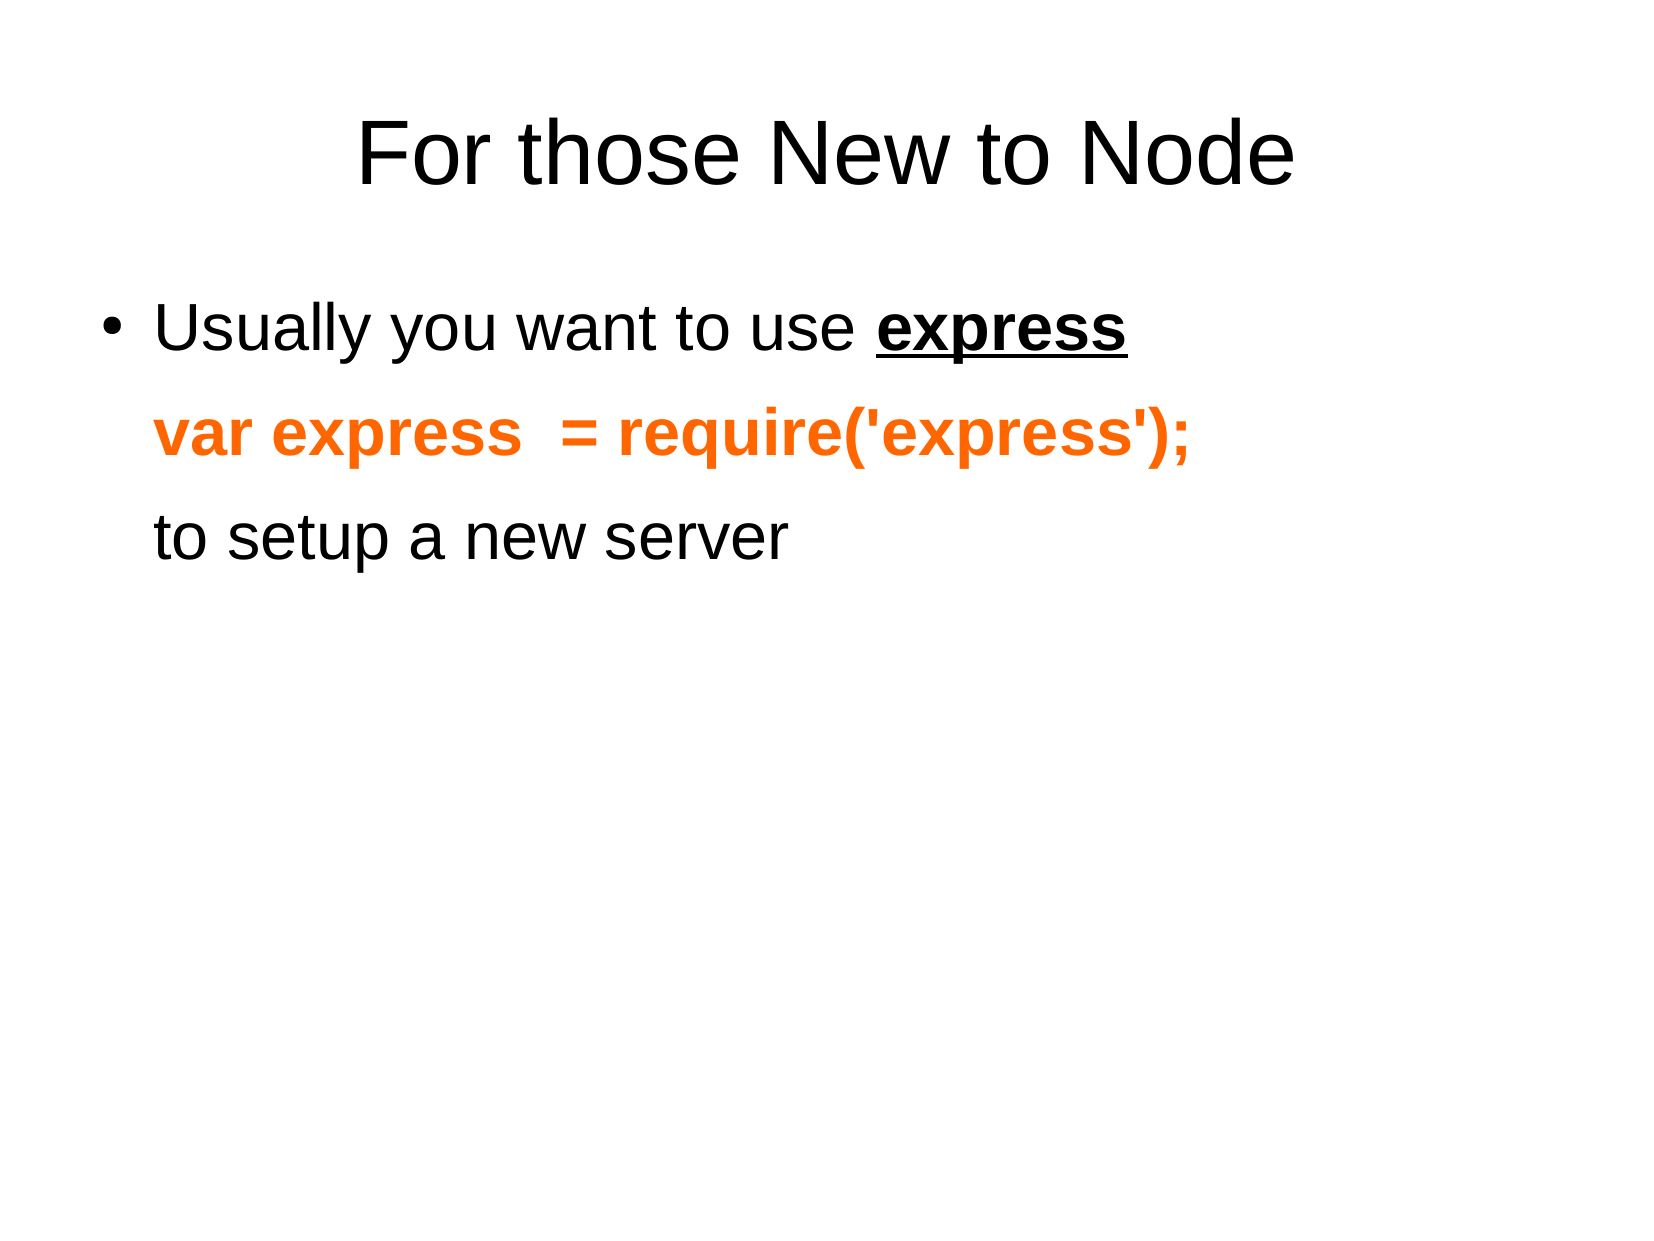

# For those New to Node
Usually you want to use express
var express = require('express');
to setup a new server